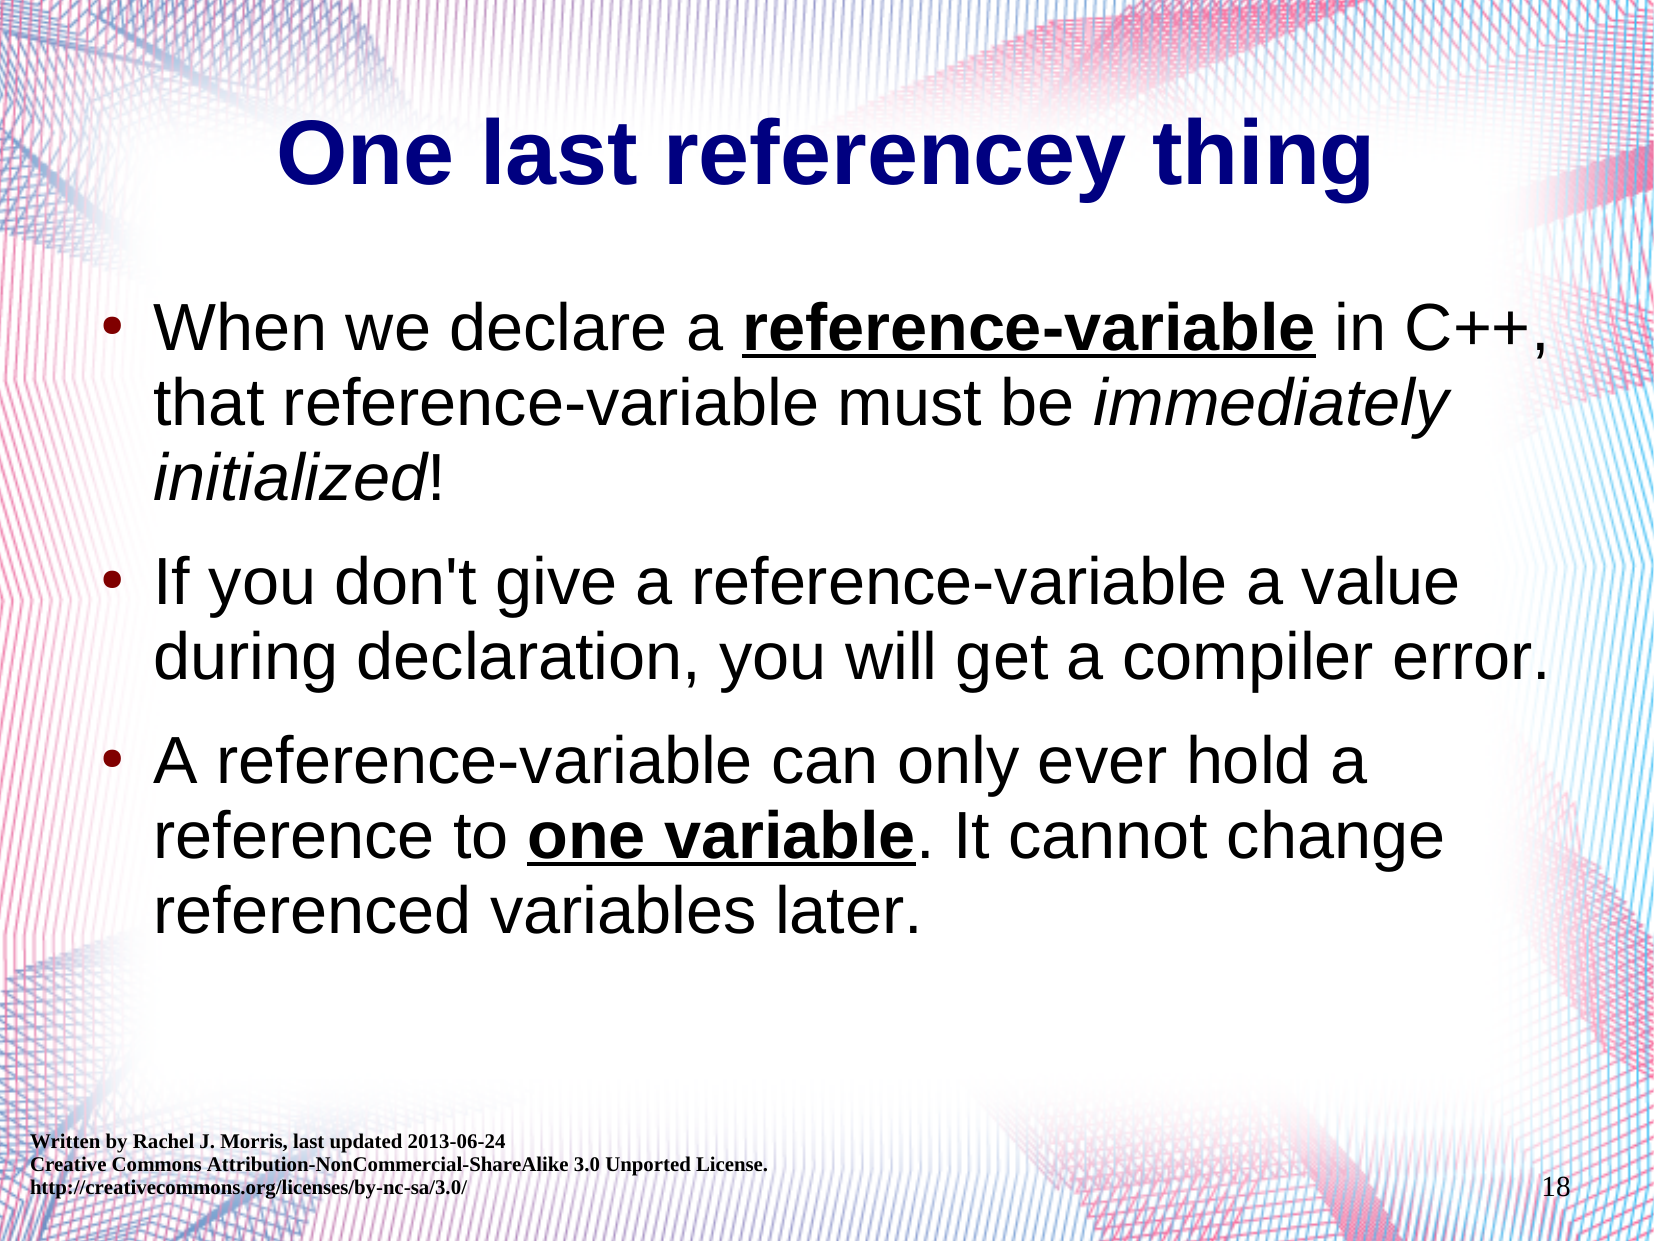

# One last referencey thing
When we declare a reference-variable in C++, that reference-variable must be immediately initialized!
If you don't give a reference-variable a value during declaration, you will get a compiler error.
A reference-variable can only ever hold a reference to one variable. It cannot change referenced variables later.
18